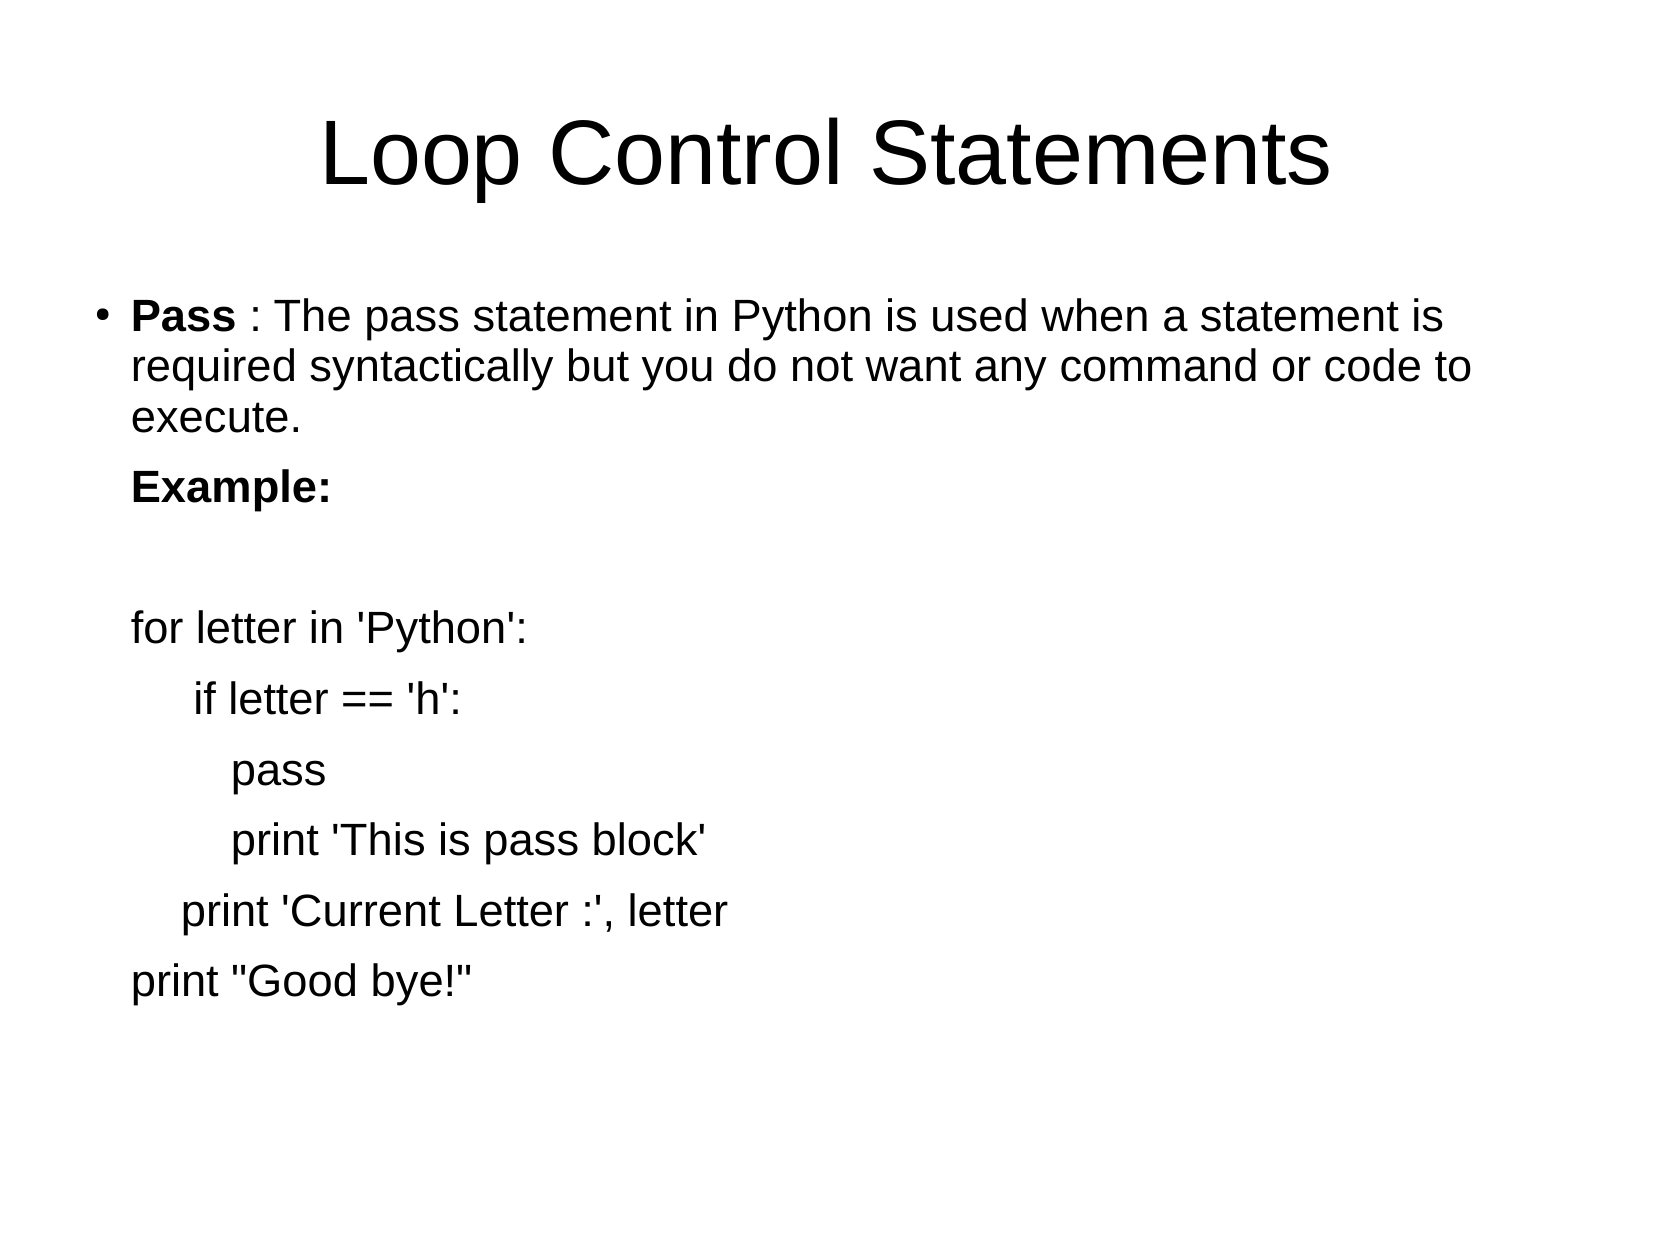

# Loop Control Statements
Pass : The pass statement in Python is used when a statement is required syntactically but you do not want any command or code to execute.
Example:
for letter in 'Python':
 if letter == 'h':
 pass
 print 'This is pass block'
 print 'Current Letter :', letter
print "Good bye!"